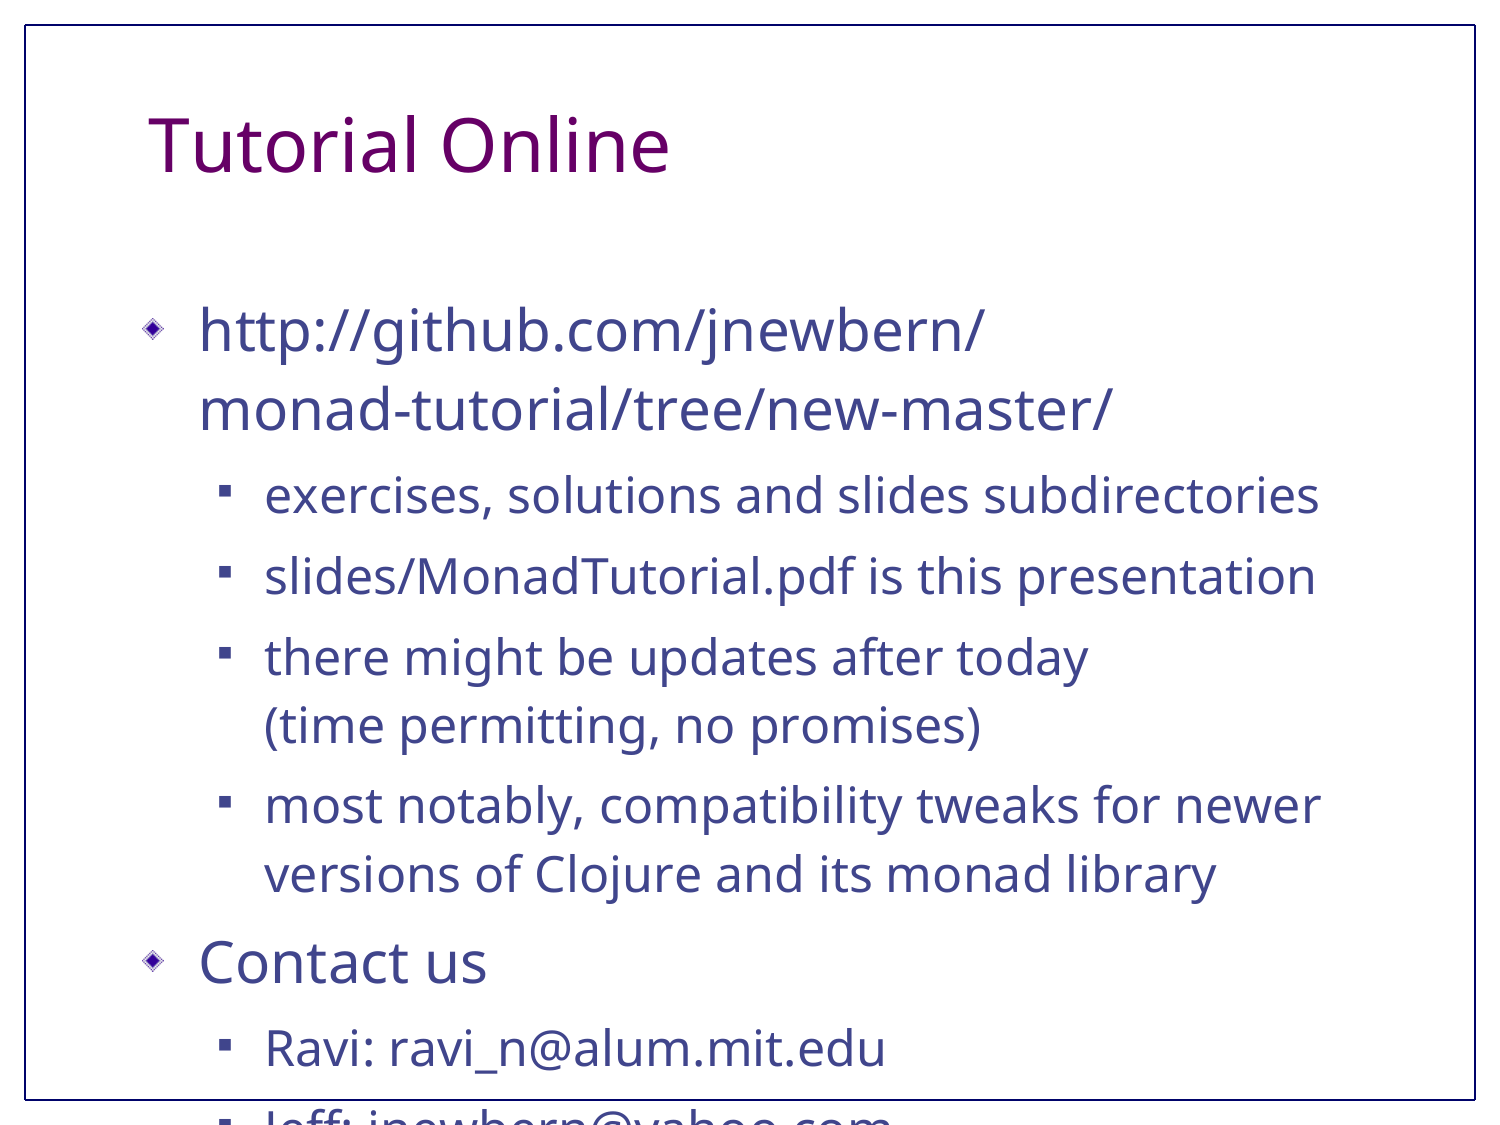

# Tutorial Online
http://github.com/jnewbern/
monad-tutorial/tree/new-master/
exercises, solutions and slides subdirectories
slides/MonadTutorial.pdf is this presentation
there might be updates after today
(time permitting, no promises)
most notably, compatibility tweaks for newer versions of Clojure and its monad library
Contact us
Ravi: ravi_n@alum.mit.edu
Jeff: jnewbern@yahoo.com